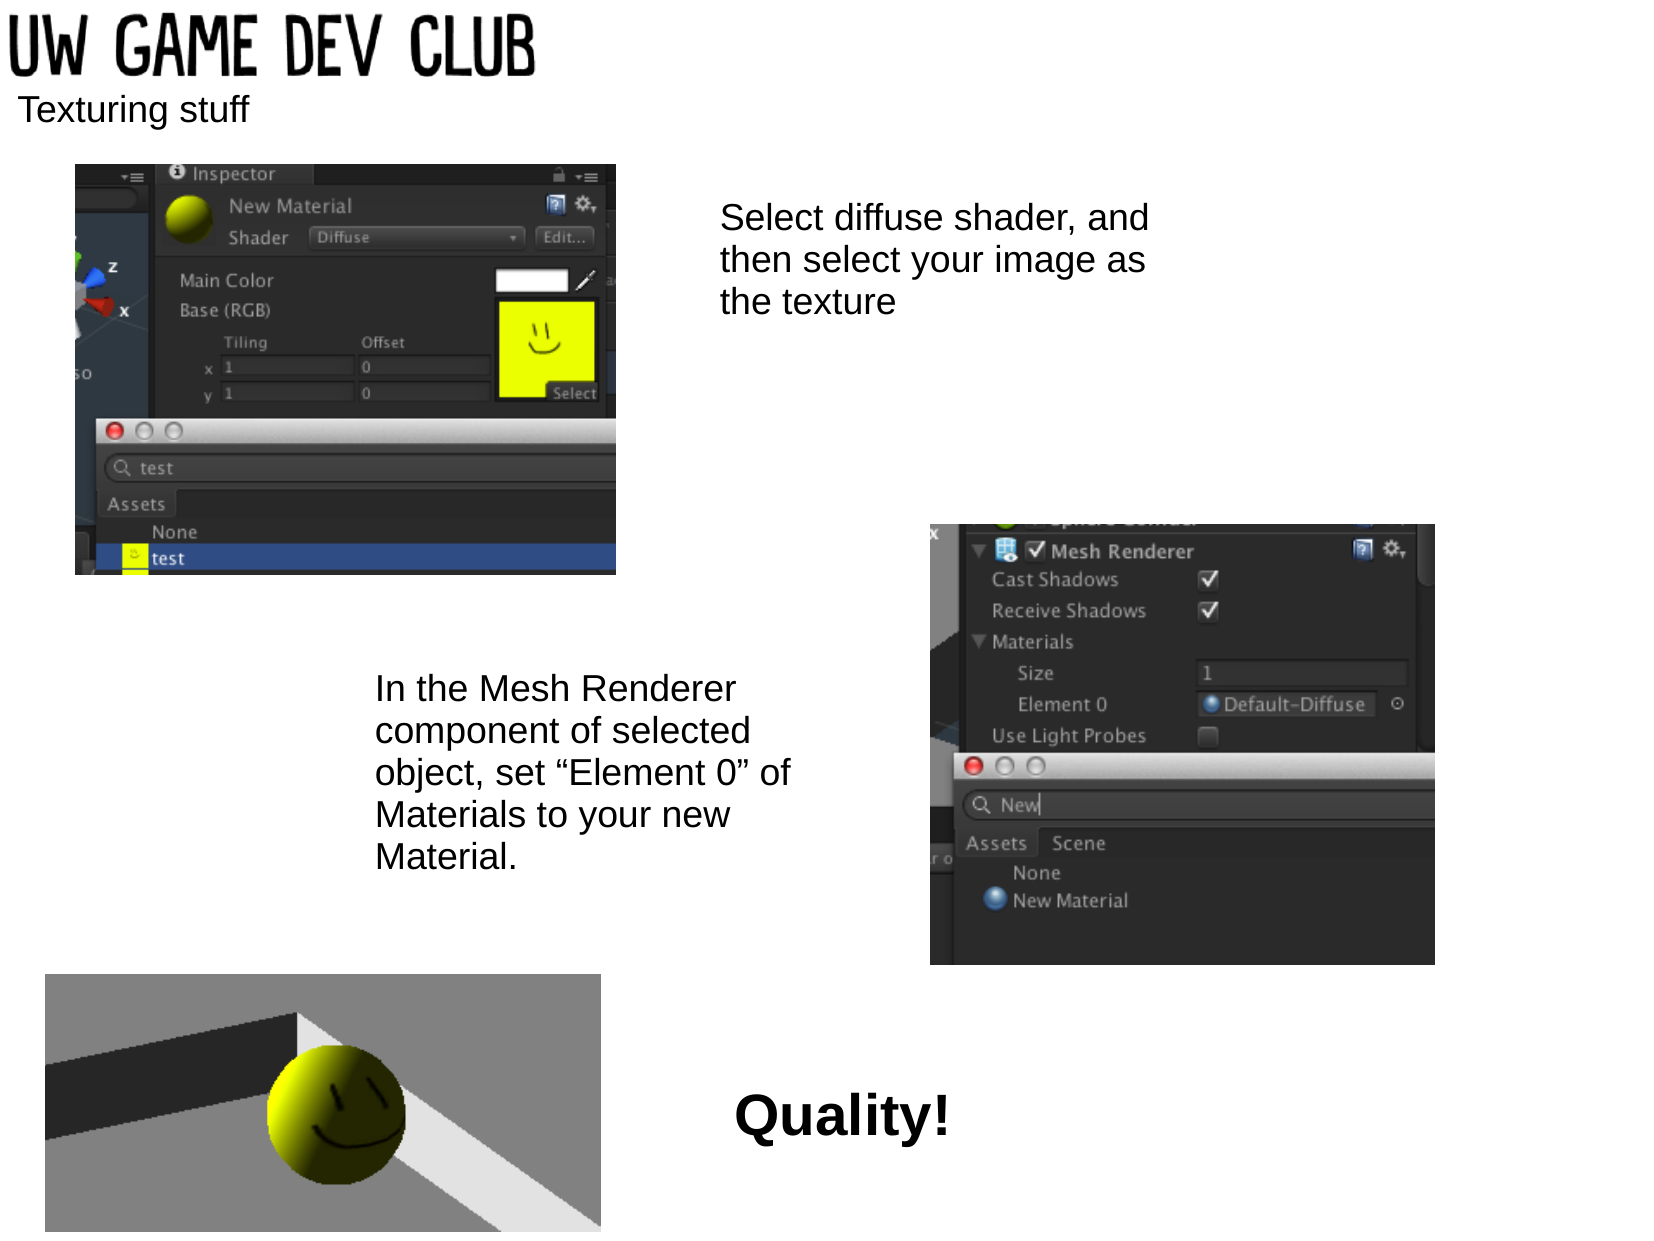

Texturing stuff
Select diffuse shader, and then select your image as the texture
In the Mesh Renderer component of selected object, set “Element 0” of Materials to your new Material.
Quality!